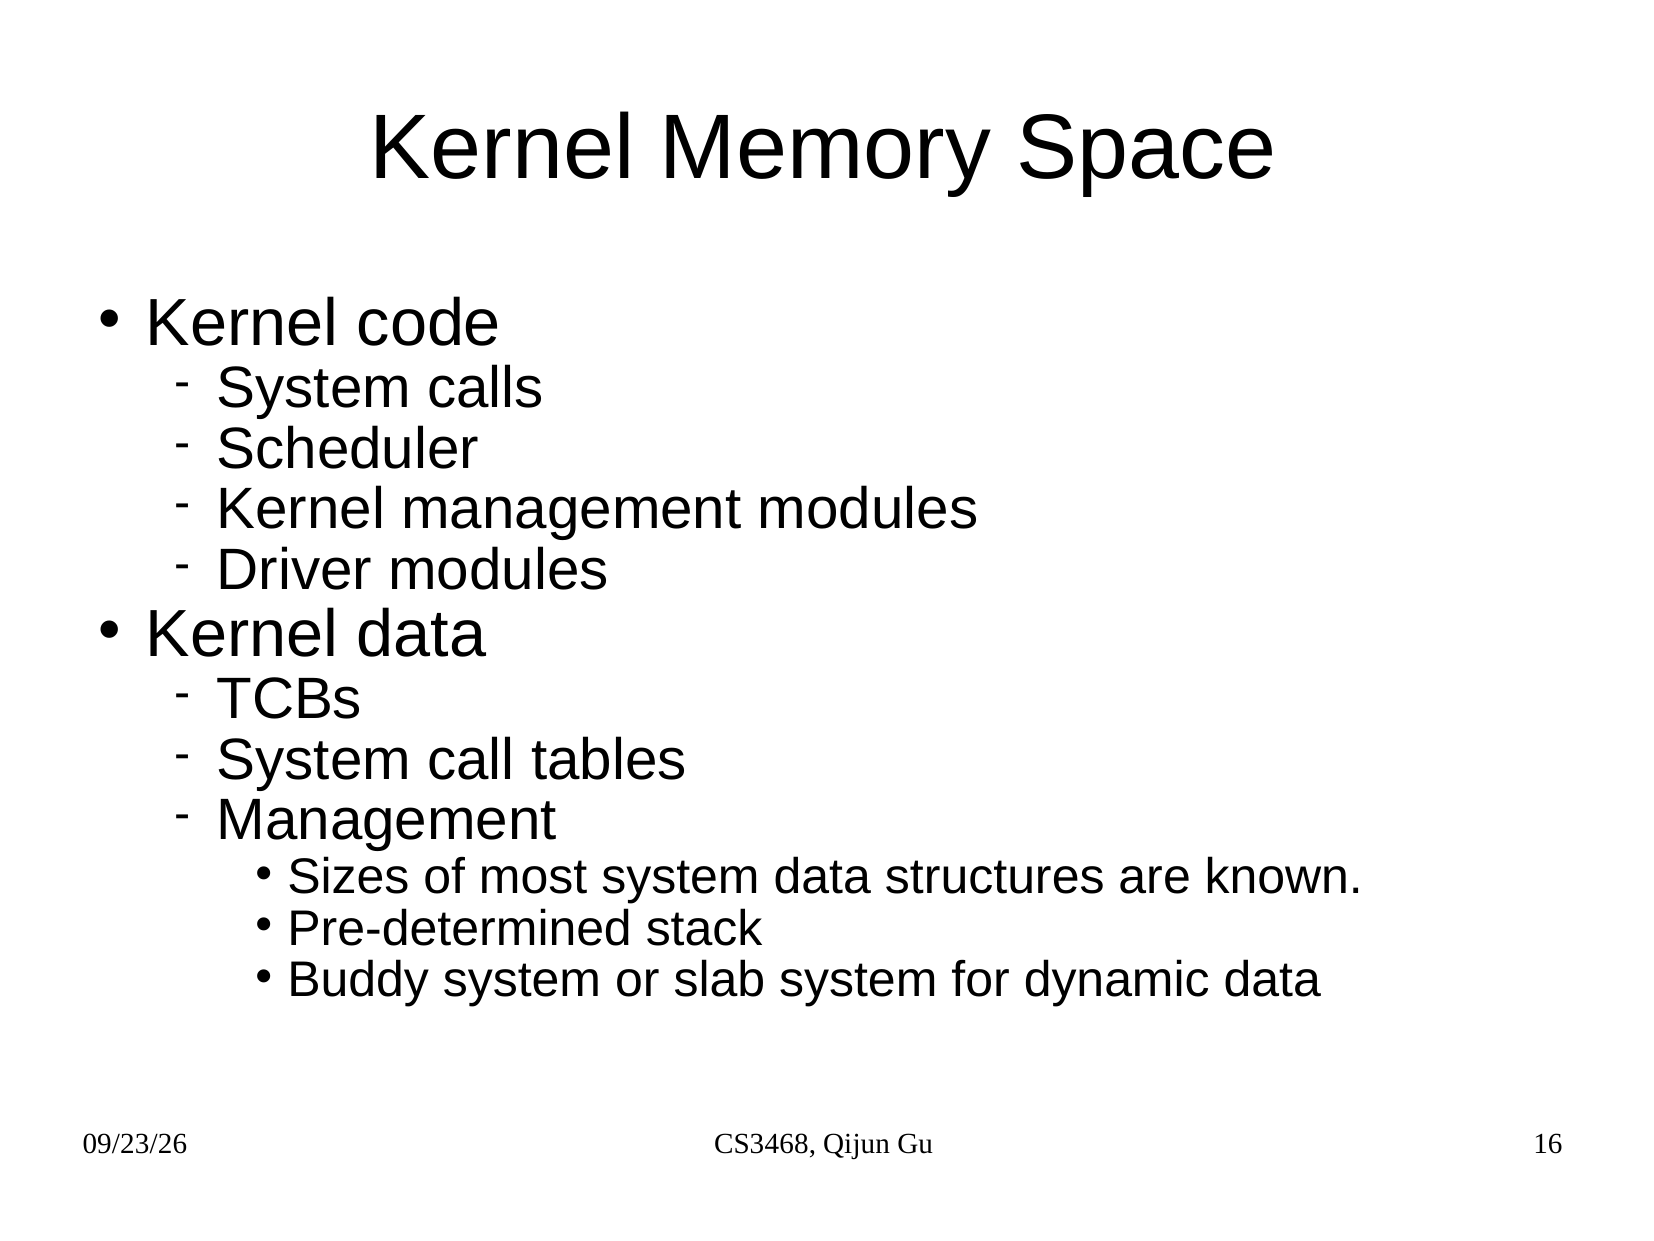

# Kernel Memory Space
Kernel code
System calls
Scheduler
Kernel management modules
Driver modules
Kernel data
TCBs
System call tables
Management
Sizes of most system data structures are known.
Pre-determined stack
Buddy system or slab system for dynamic data
CS3468, Qijun Gu
16